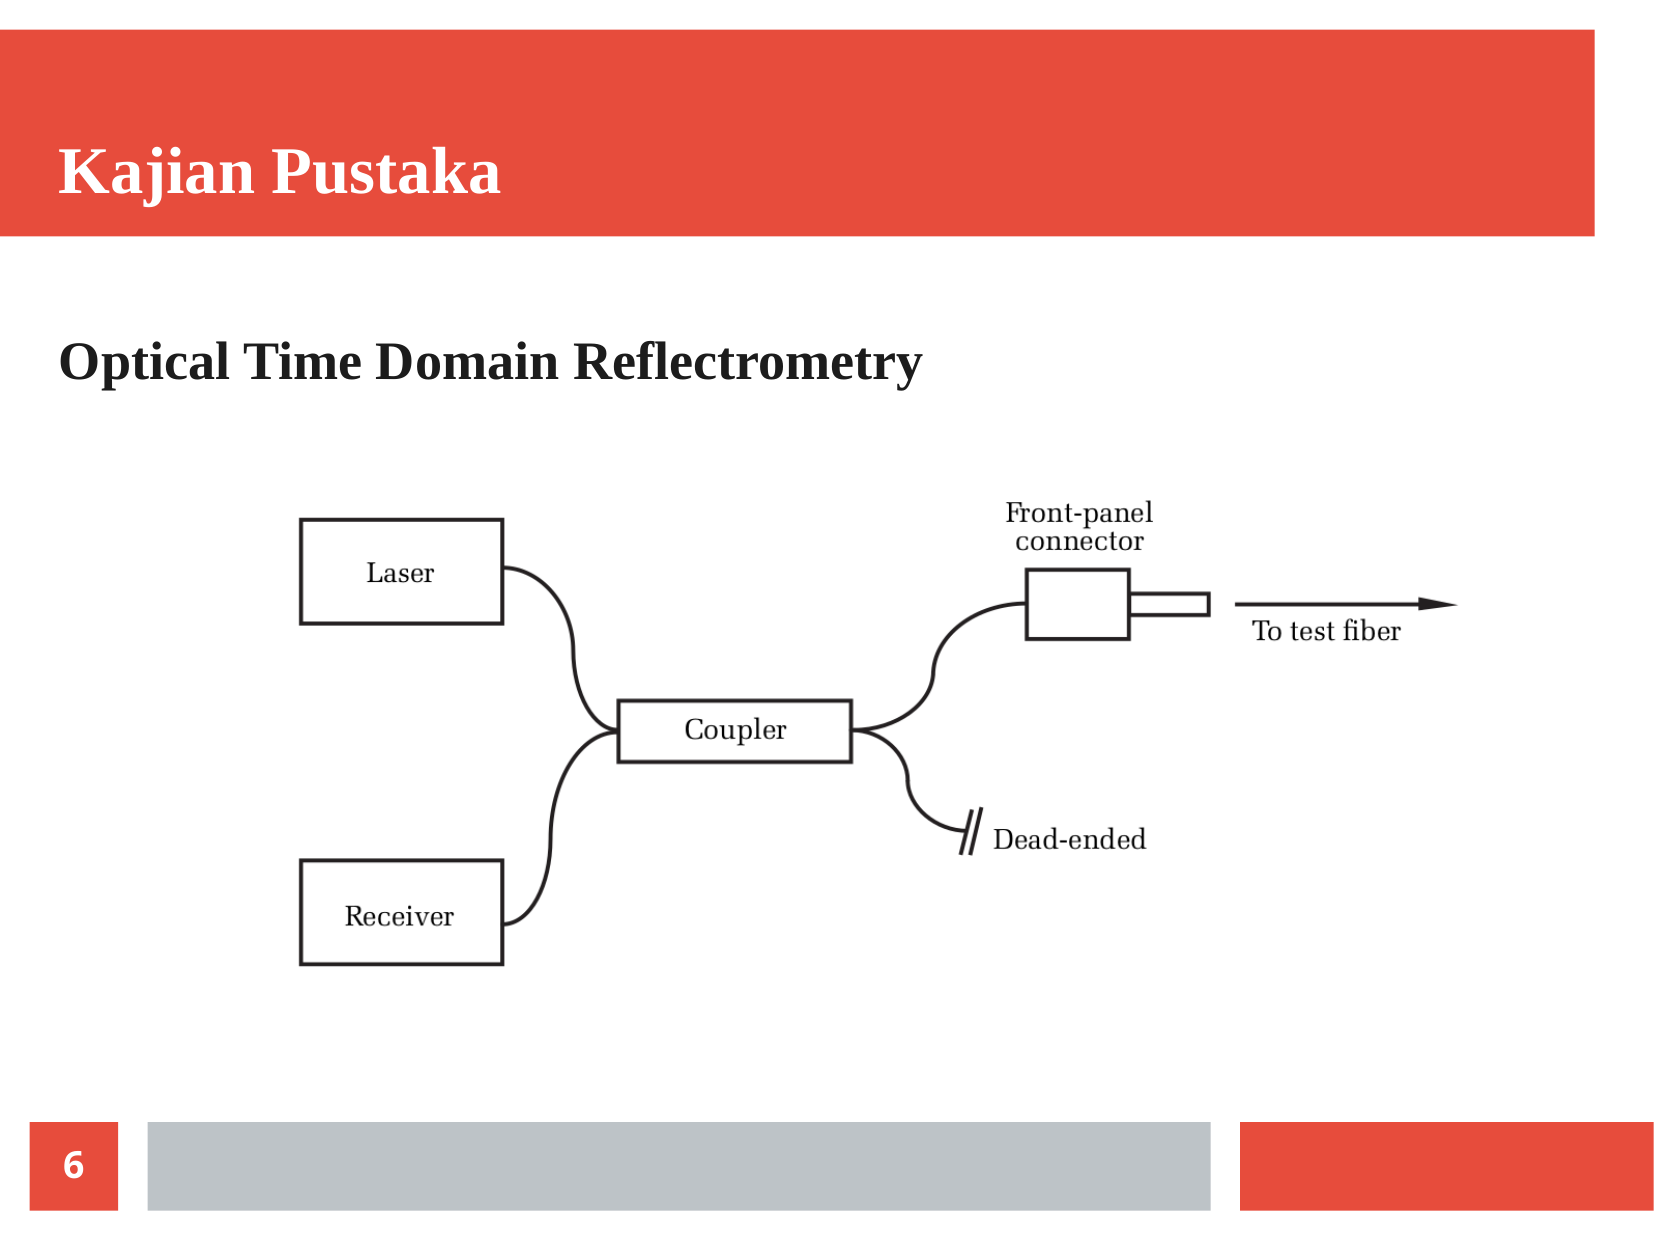

# Kajian Pustaka
Optical Time Domain Reflectrometry